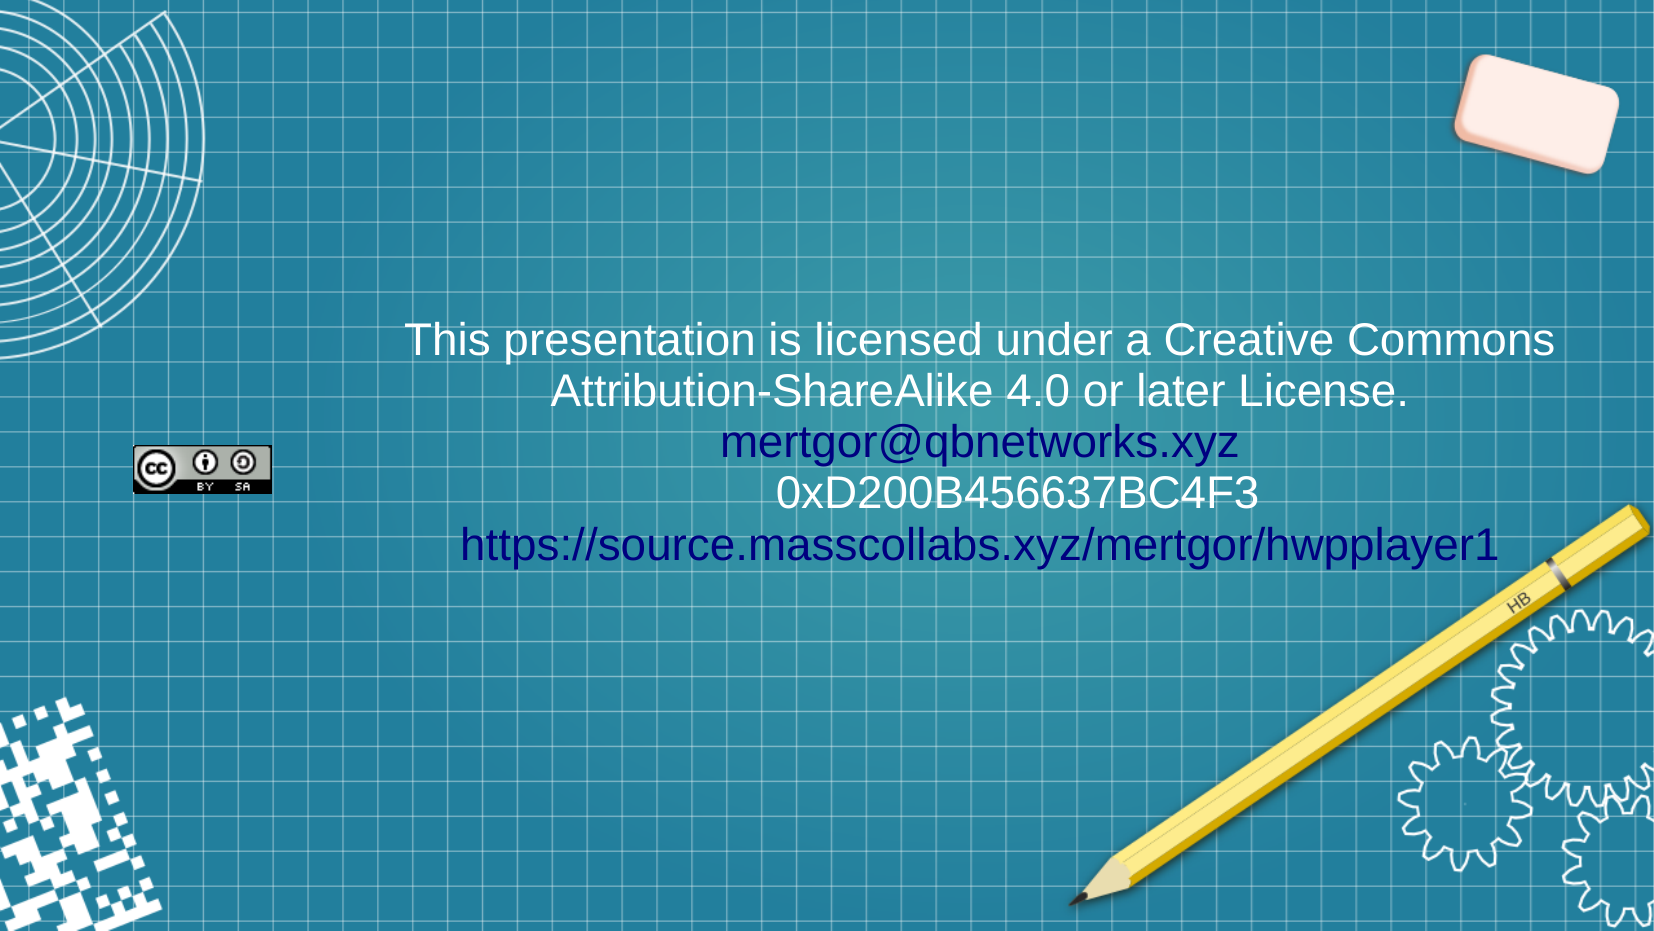

# This presentation is licensed under a Creative Commons Attribution-ShareAlike 4.0 or later License.mertgor@qbnetworks.xyz 0xD200B456637BC4F3 https://source.masscollabs.xyz/mertgor/hwpplayer1